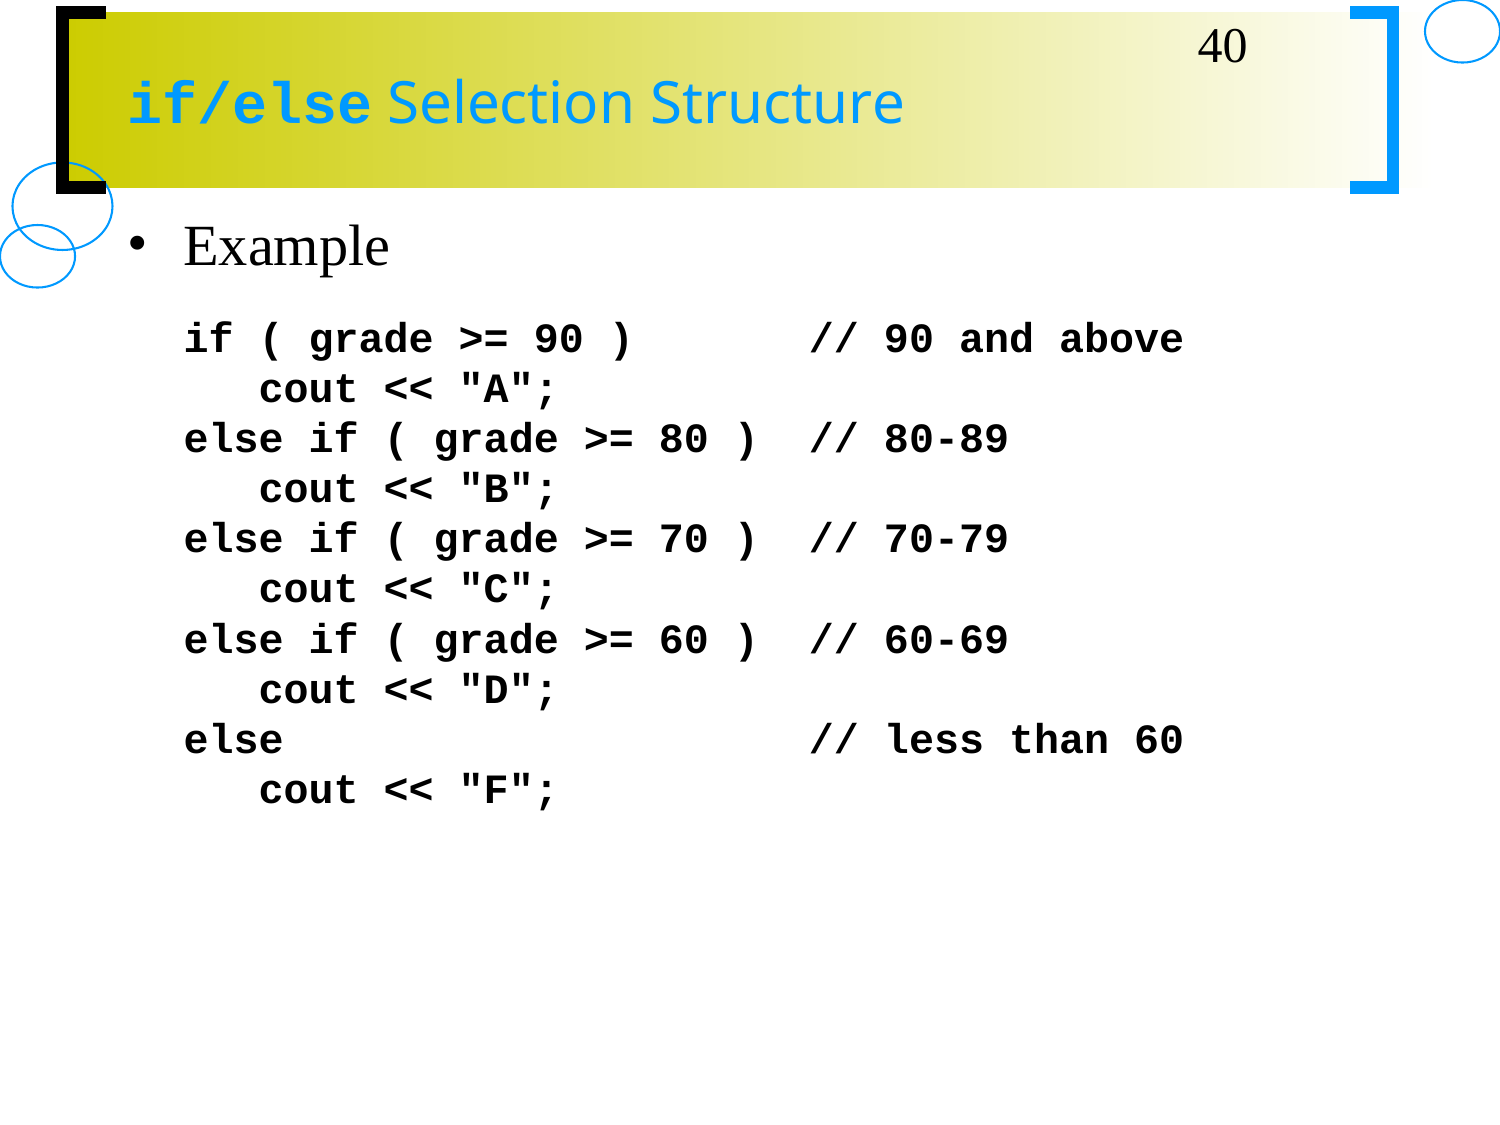

40
# if/else Selection Structure
Example
	if ( grade >= 90 ) // 90 and above
 cout << "A";
else if ( grade >= 80 ) // 80-89
 cout << "B";
else if ( grade >= 70 ) // 70-79
 cout << "C";
else if ( grade >= 60 ) // 60-69
 cout << "D";
else // less than 60
 cout << "F";